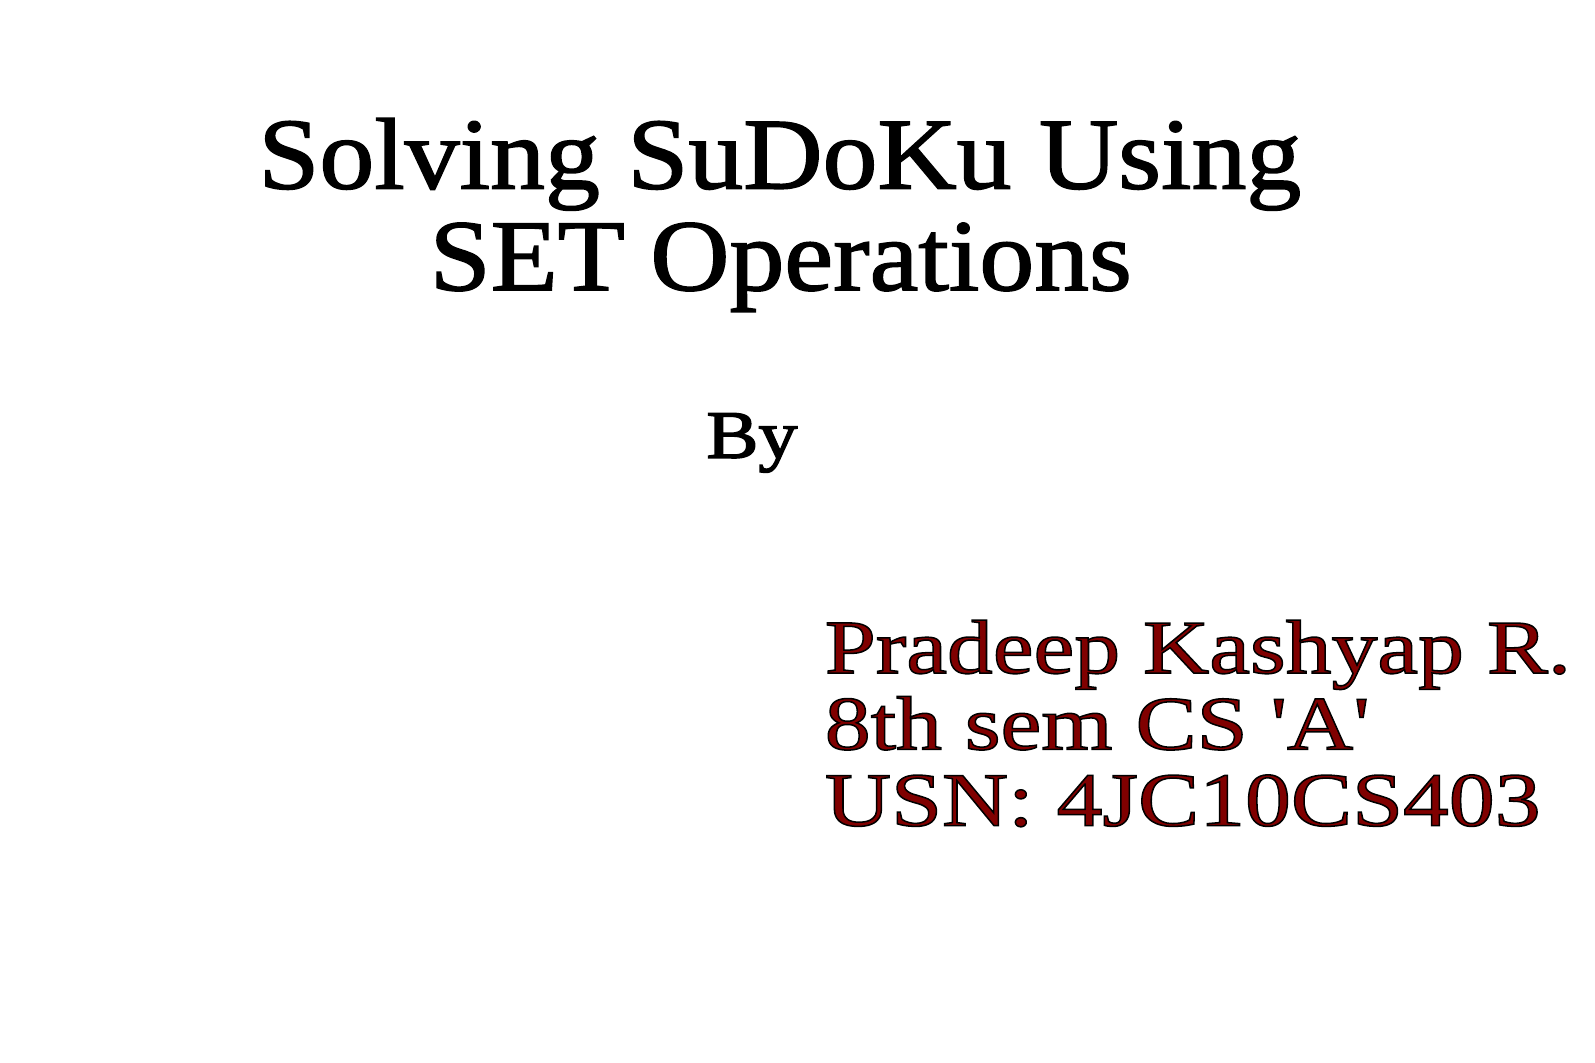

Solving SuDoKu Using
SET Operations
By
Pradeep Kashyap R.
8th sem CS 'A'
USN: 4JC10CS403